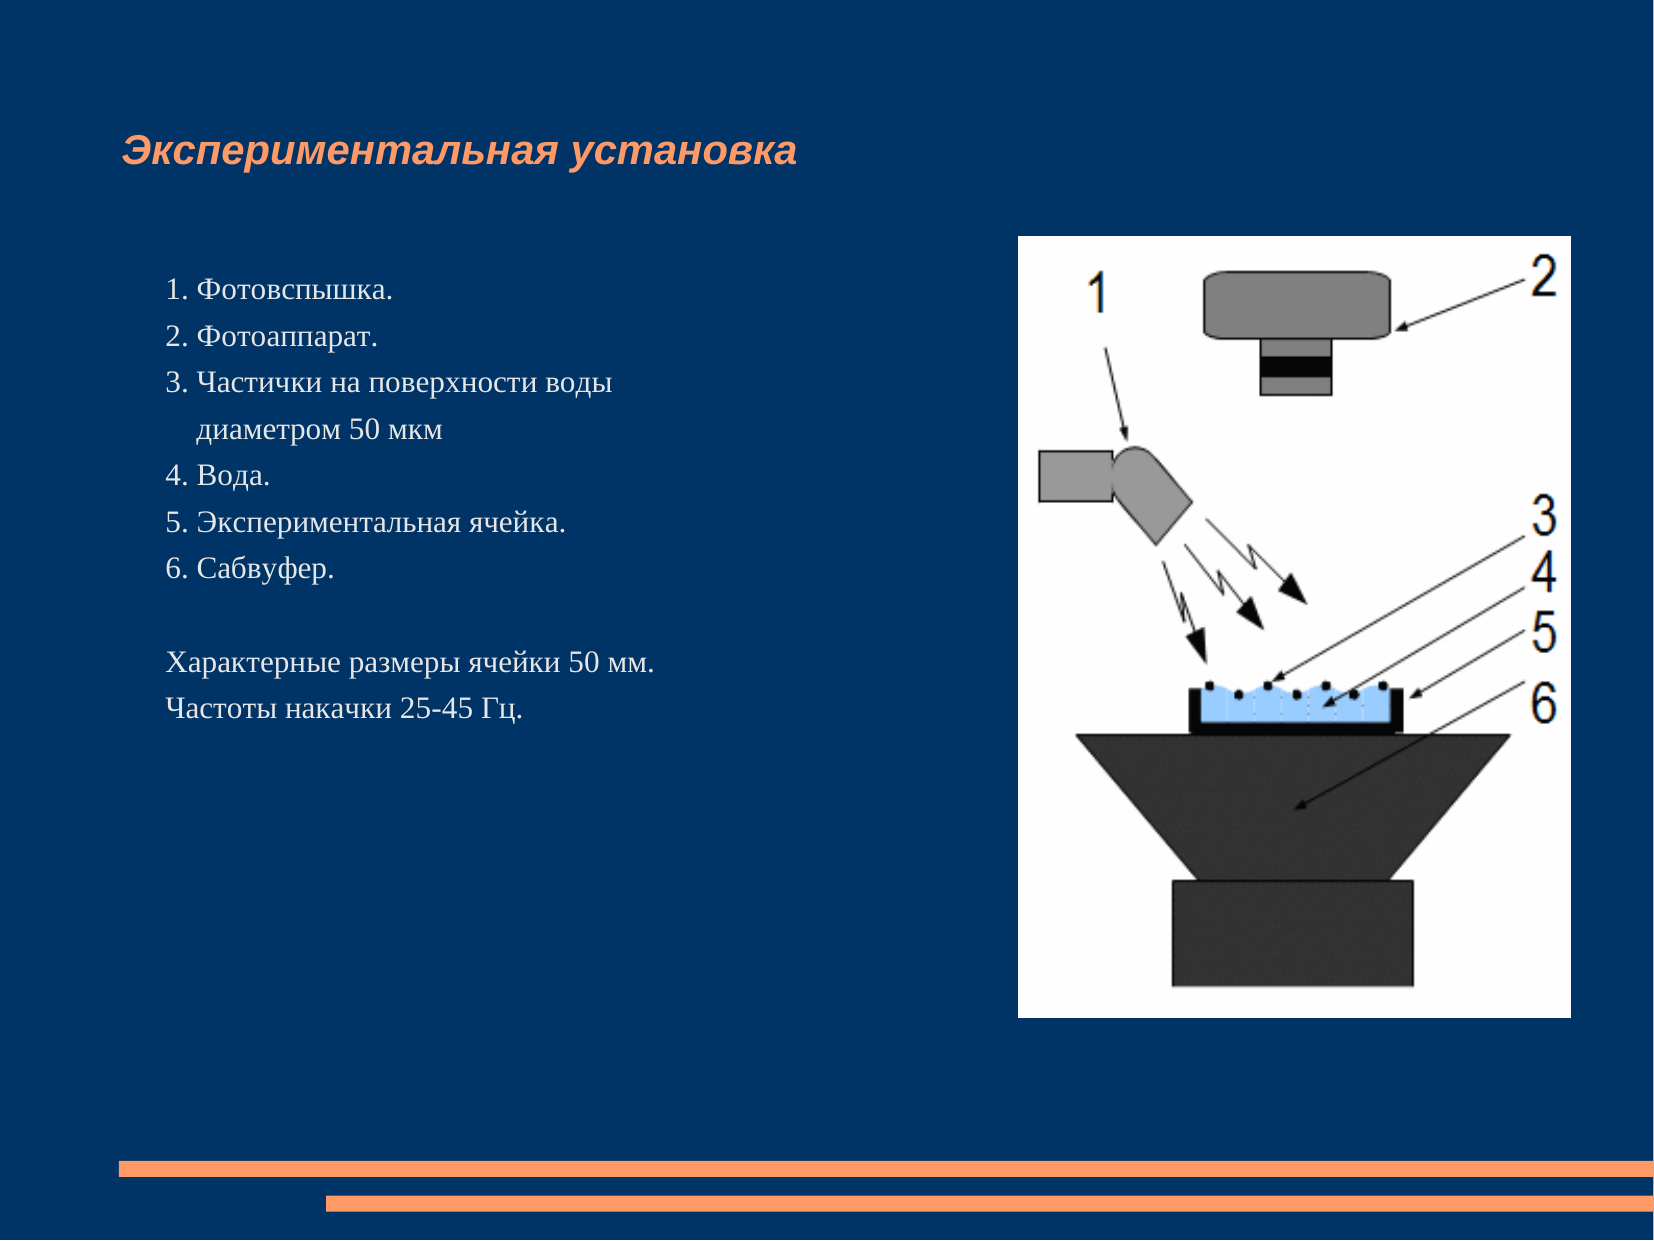

# Экспериментальная установка
1. Фотовспышка.
2. Фотоаппарат.
3. Частички на поверхности воды
 диаметром 50 мкм
4. Вода.
5. Экспериментальная ячейка.
6. Сабвуфер.
Характерные размеры ячейки 50 мм.
Частоты накачки 25-45 Гц.